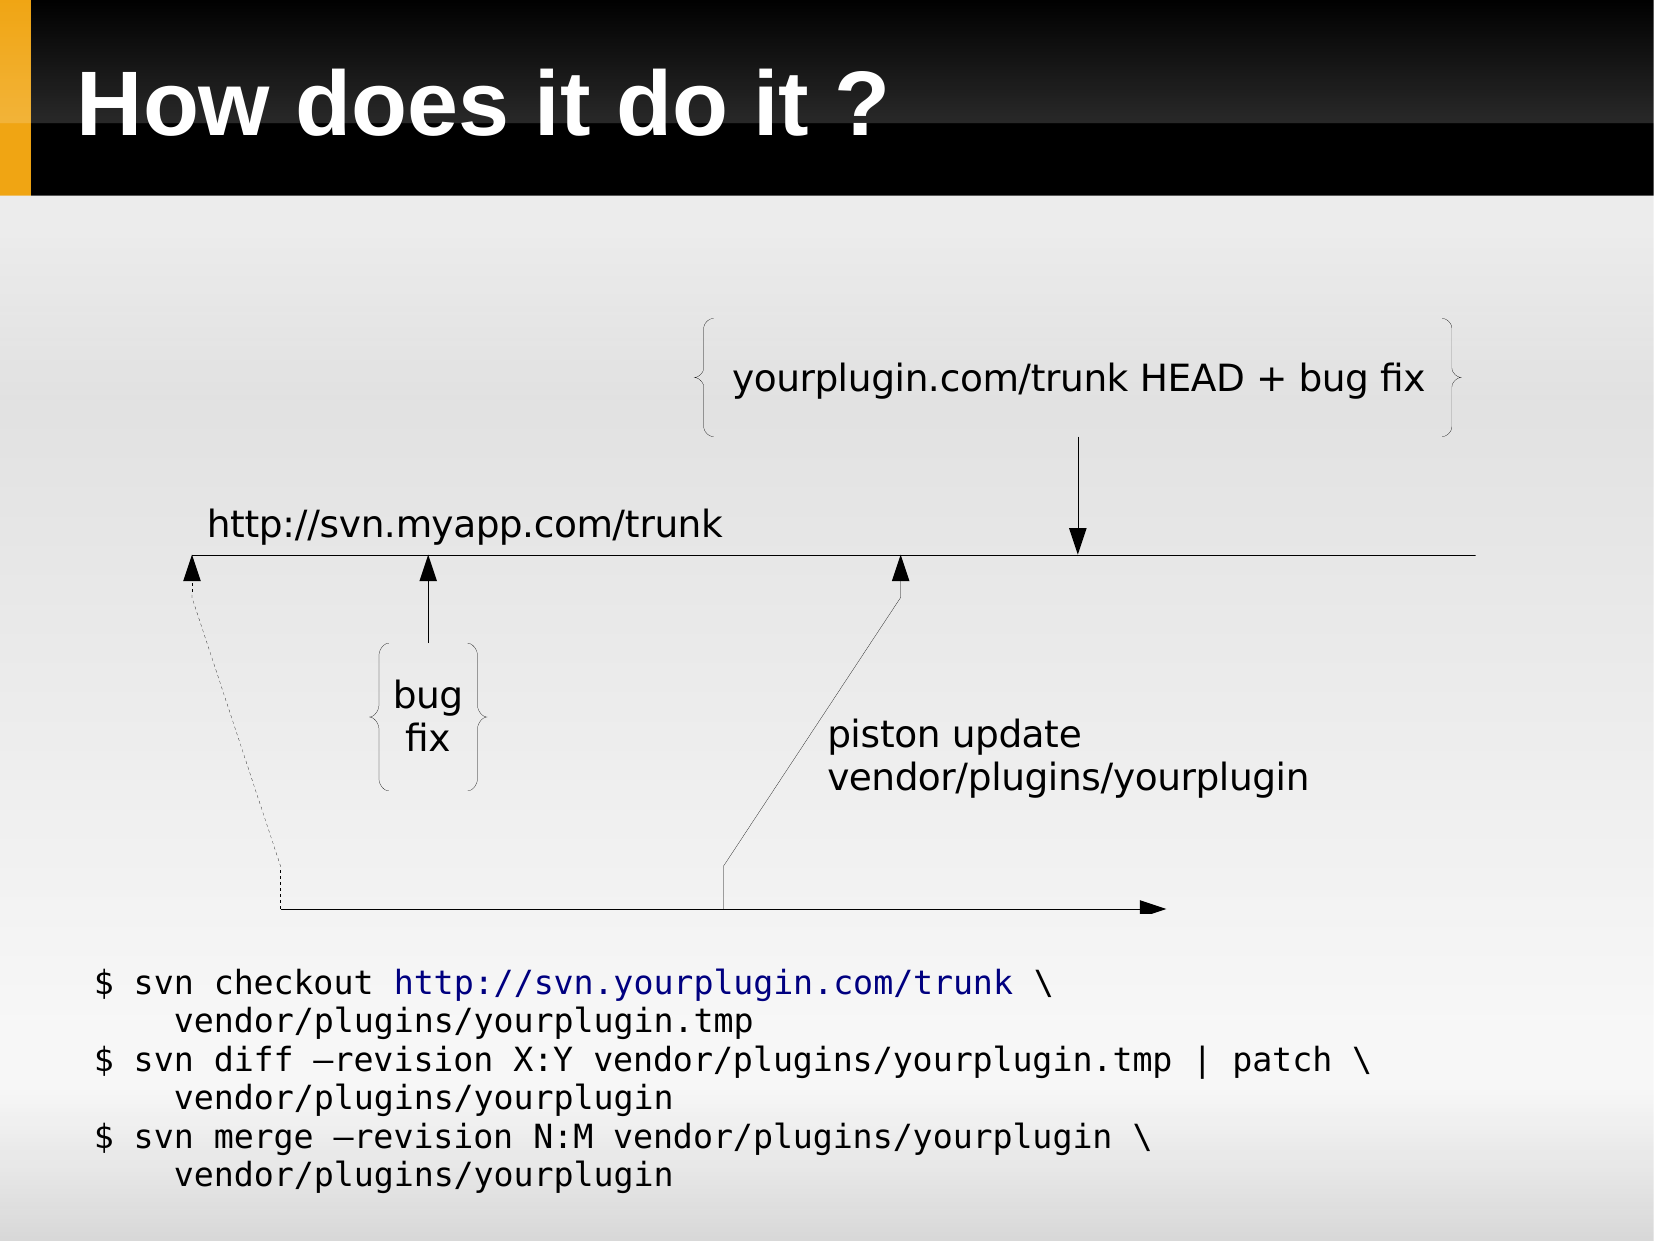

# How does it do it ?
$ svn checkout http://svn.yourplugin.com/trunk \
 vendor/plugins/yourplugin.tmp
$ svn diff –revision X:Y vendor/plugins/yourplugin.tmp | patch \
 vendor/plugins/yourplugin
$ svn merge –revision N:M vendor/plugins/yourplugin \
 vendor/plugins/yourplugin